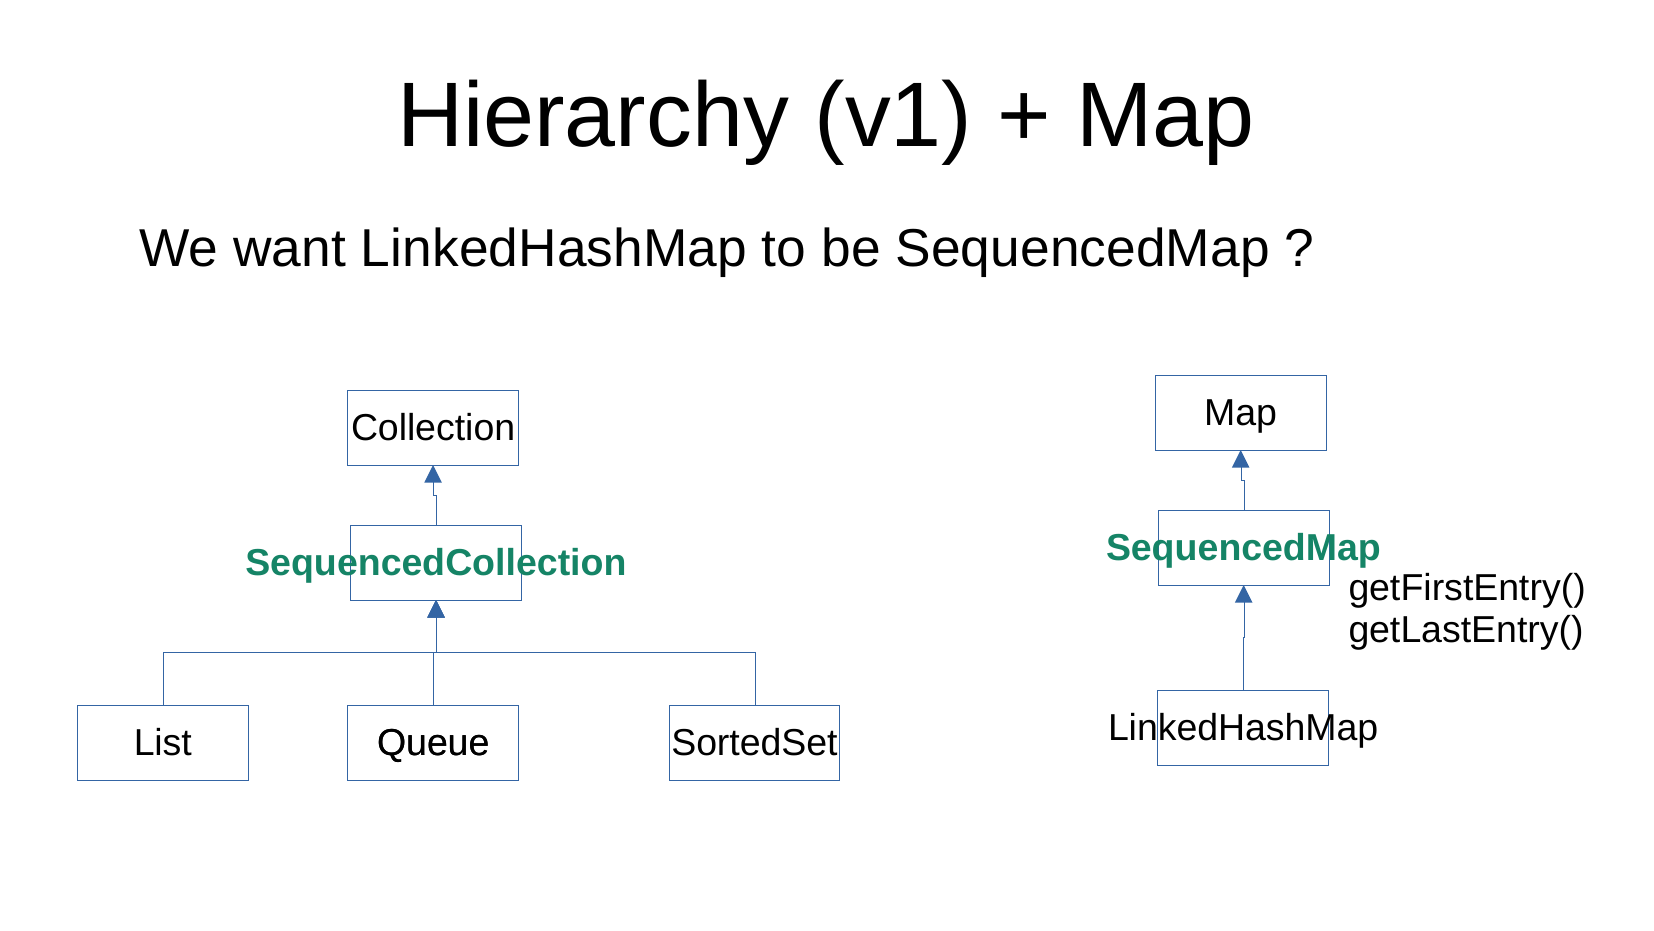

# Hierarchy (v1) + Map
We want LinkedHashMap to be SequencedMap ?
Map
Collection
SequencedMap
SequencedCollection
getFirstEntry()
getLastEntry()
LinkedHashMap
List
Queue
Queue
SortedSet